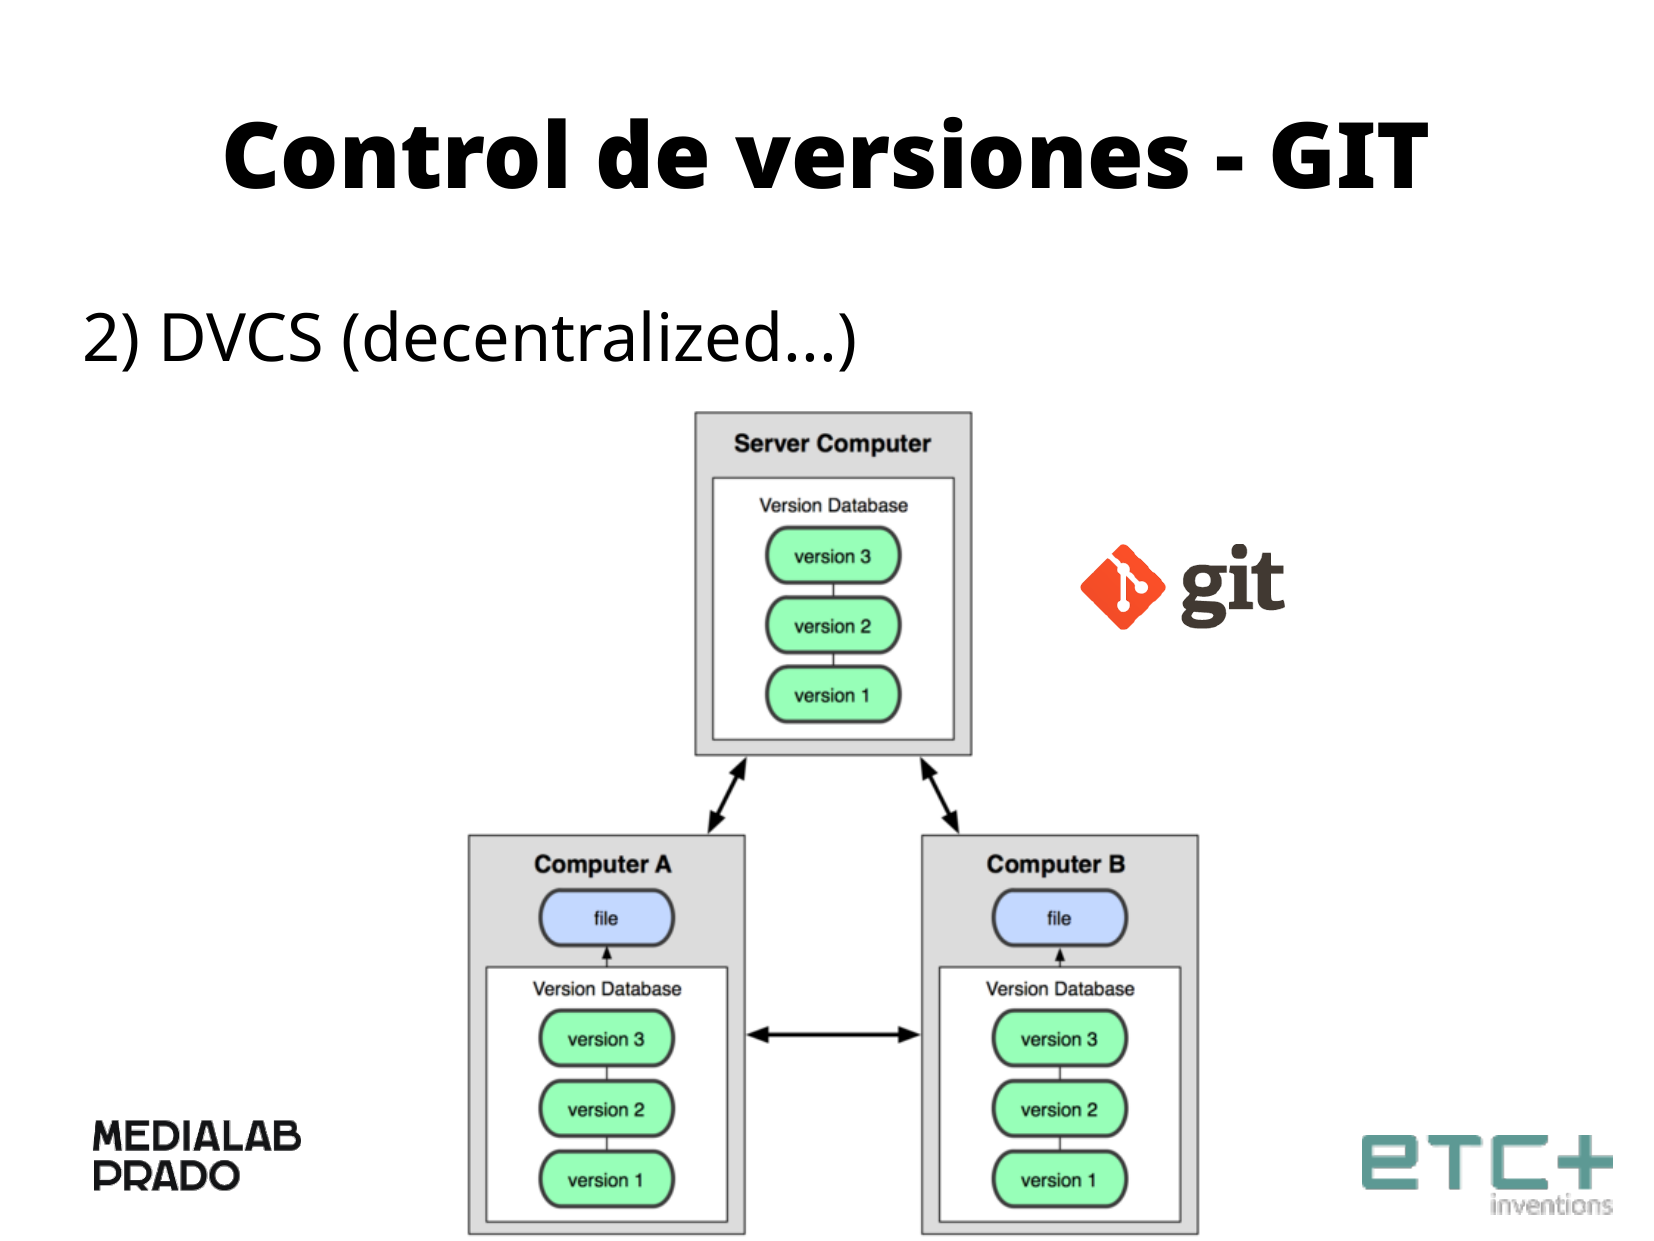

# Control de versiones - GIT
2) DVCS (decentralized...)